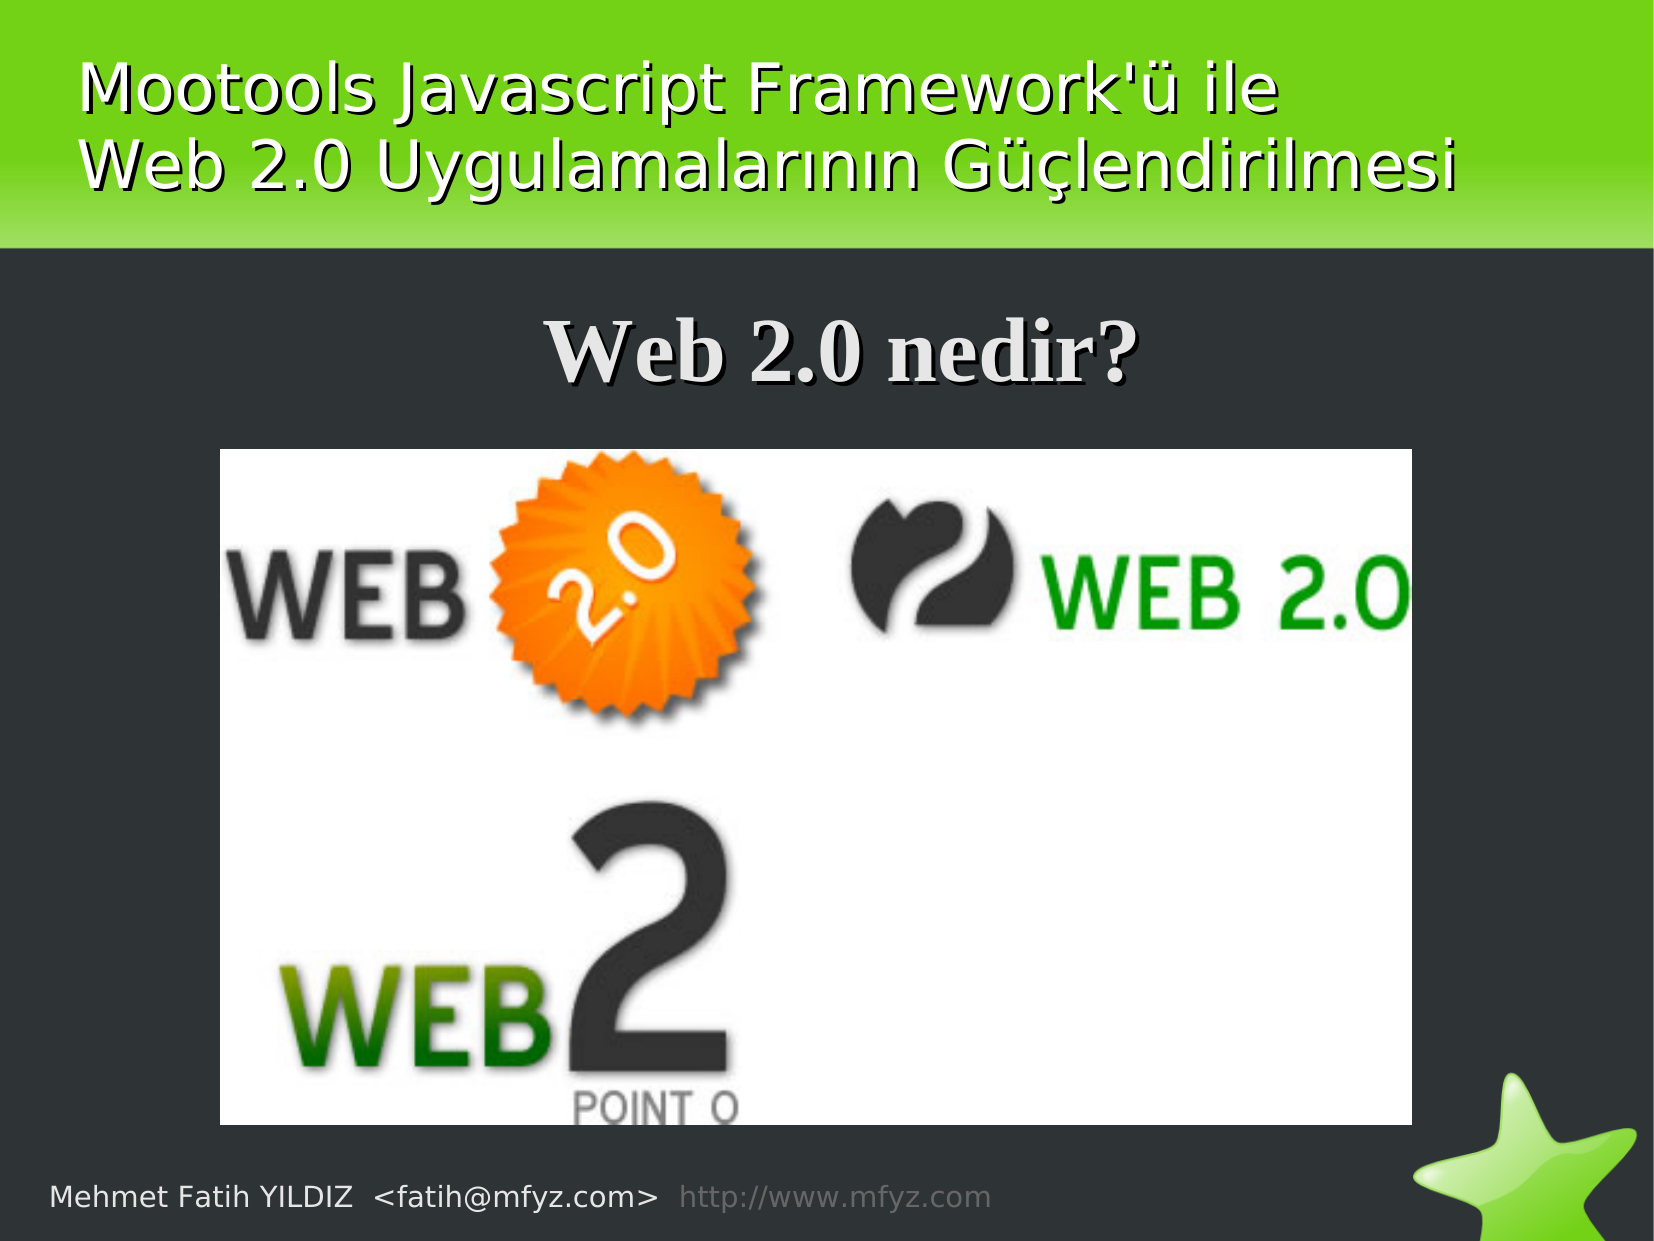

# Mootools Javascript Framework'ü ile Web 2.0 Uygulamalarının Güçlendirilmesi
Web 2.0 nedir?
Mehmet Fatih YILDIZ <fatih@mfyz.com> http://www.mfyz.com